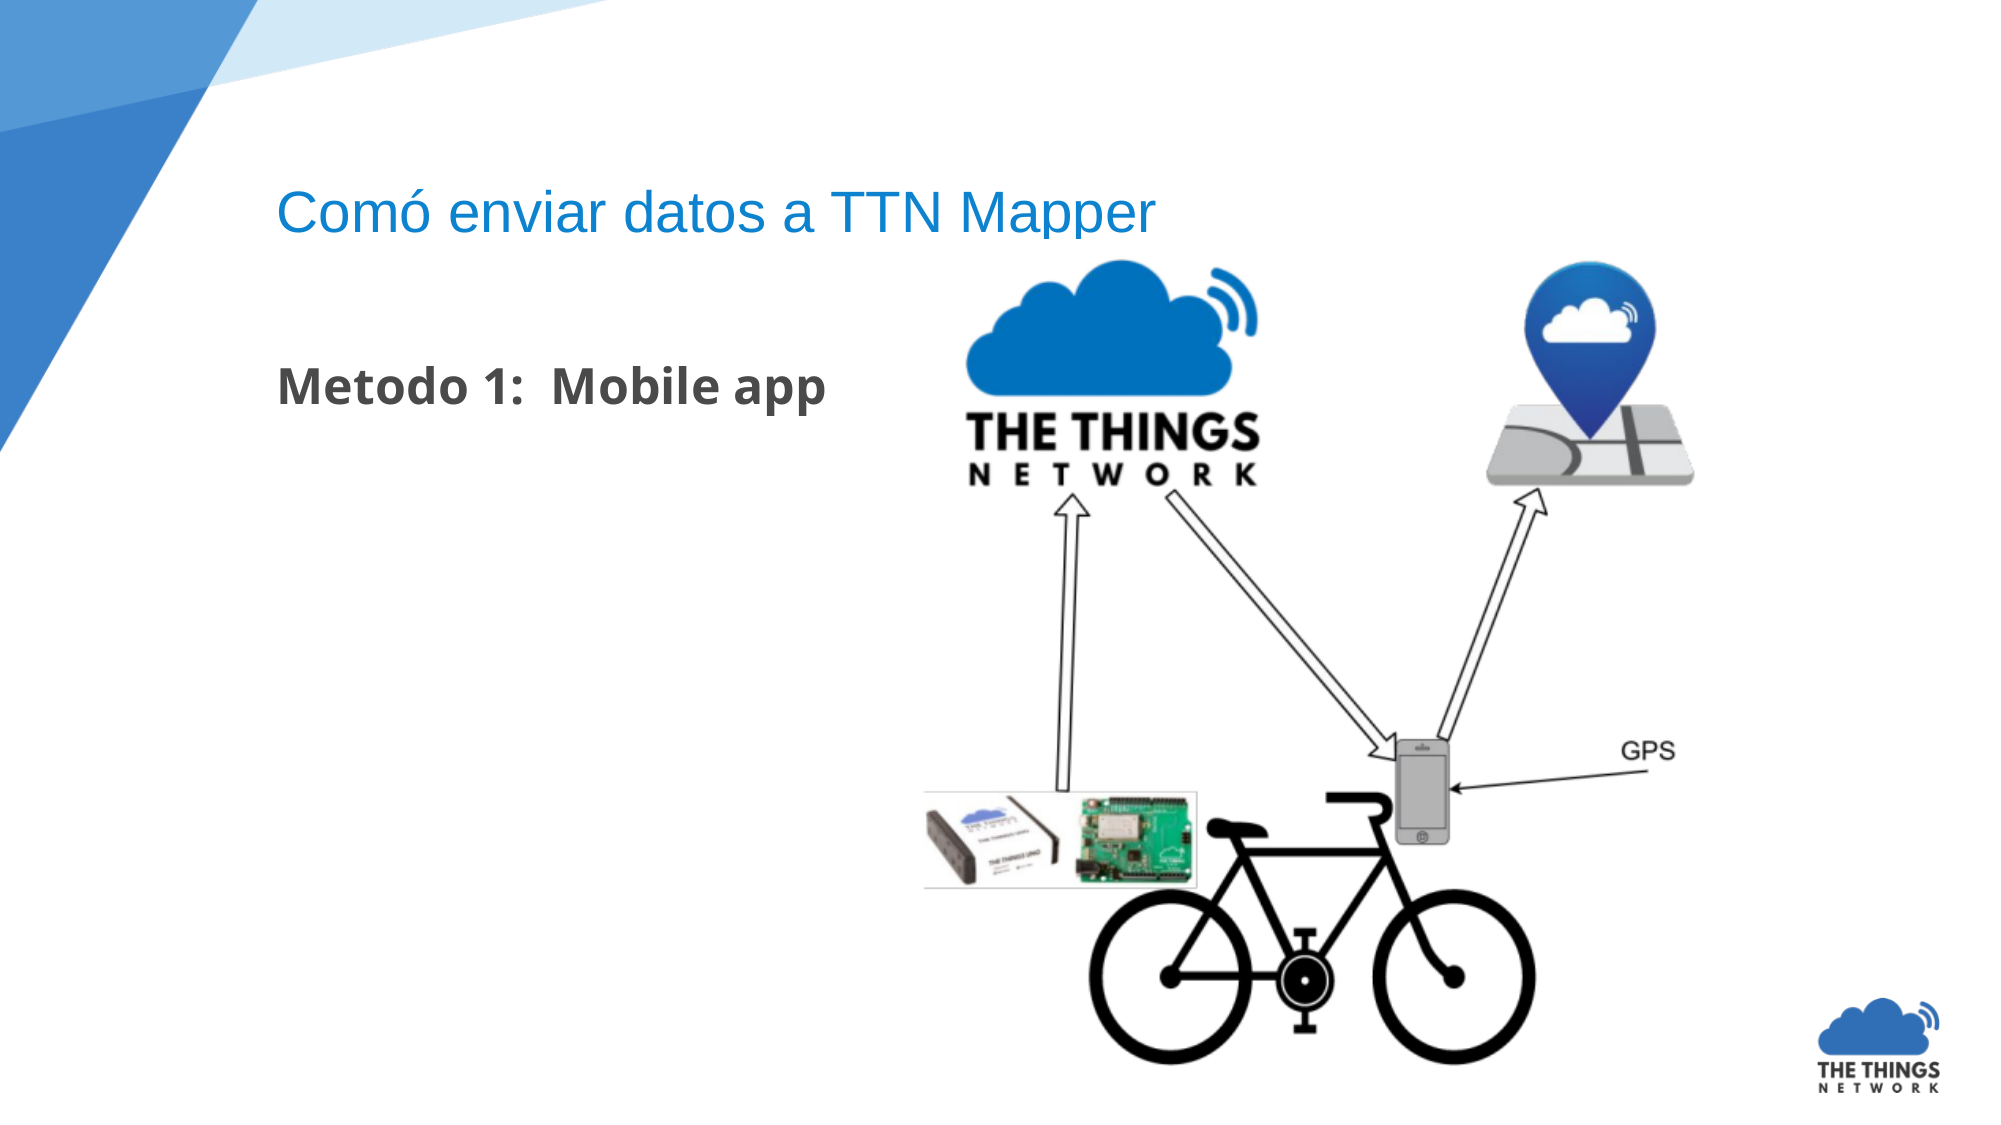

# Comó enviar datos a TTN Mapper
Metodo 1: Mobile app